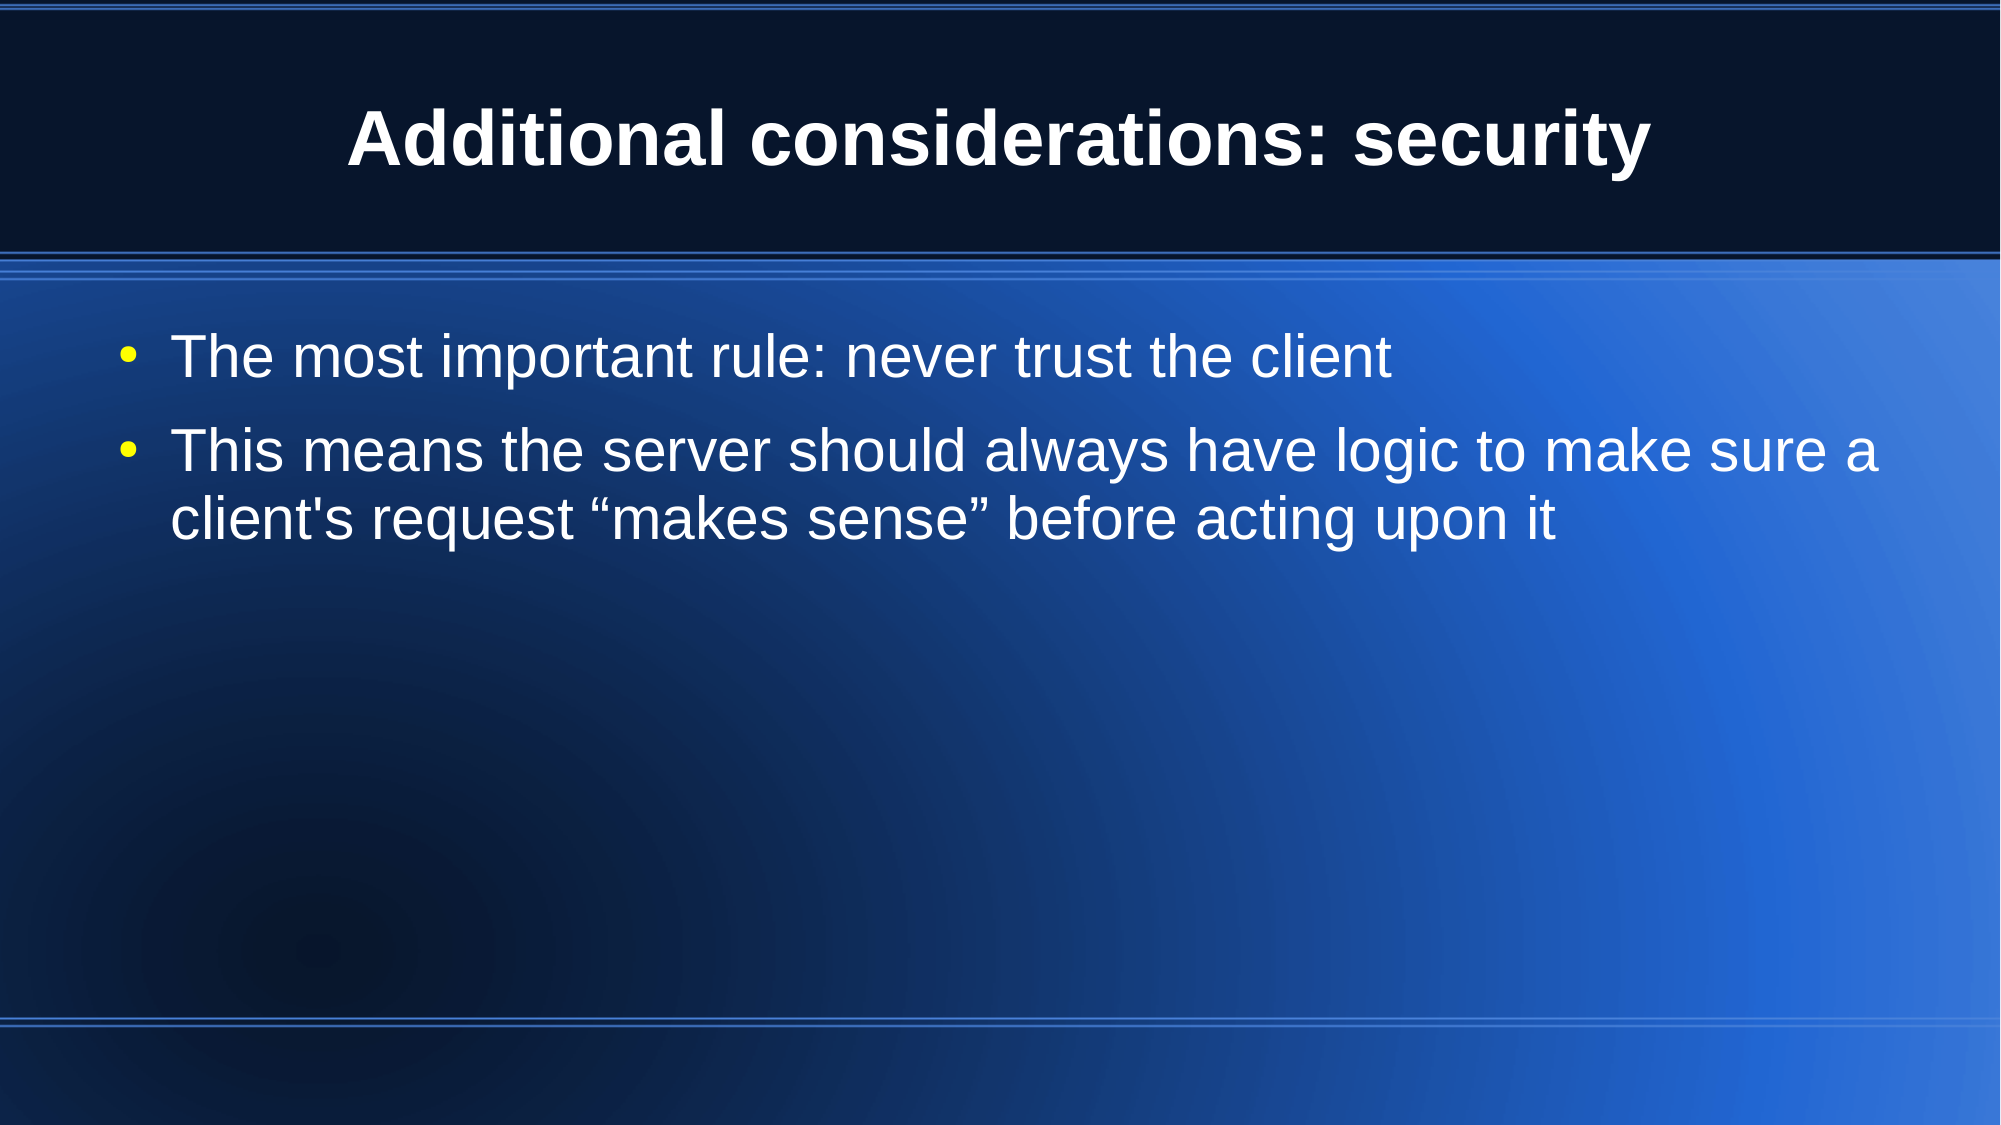

# Additional considerations: security
The most important rule: never trust the client
This means the server should always have logic to make sure a client's request “makes sense” before acting upon it